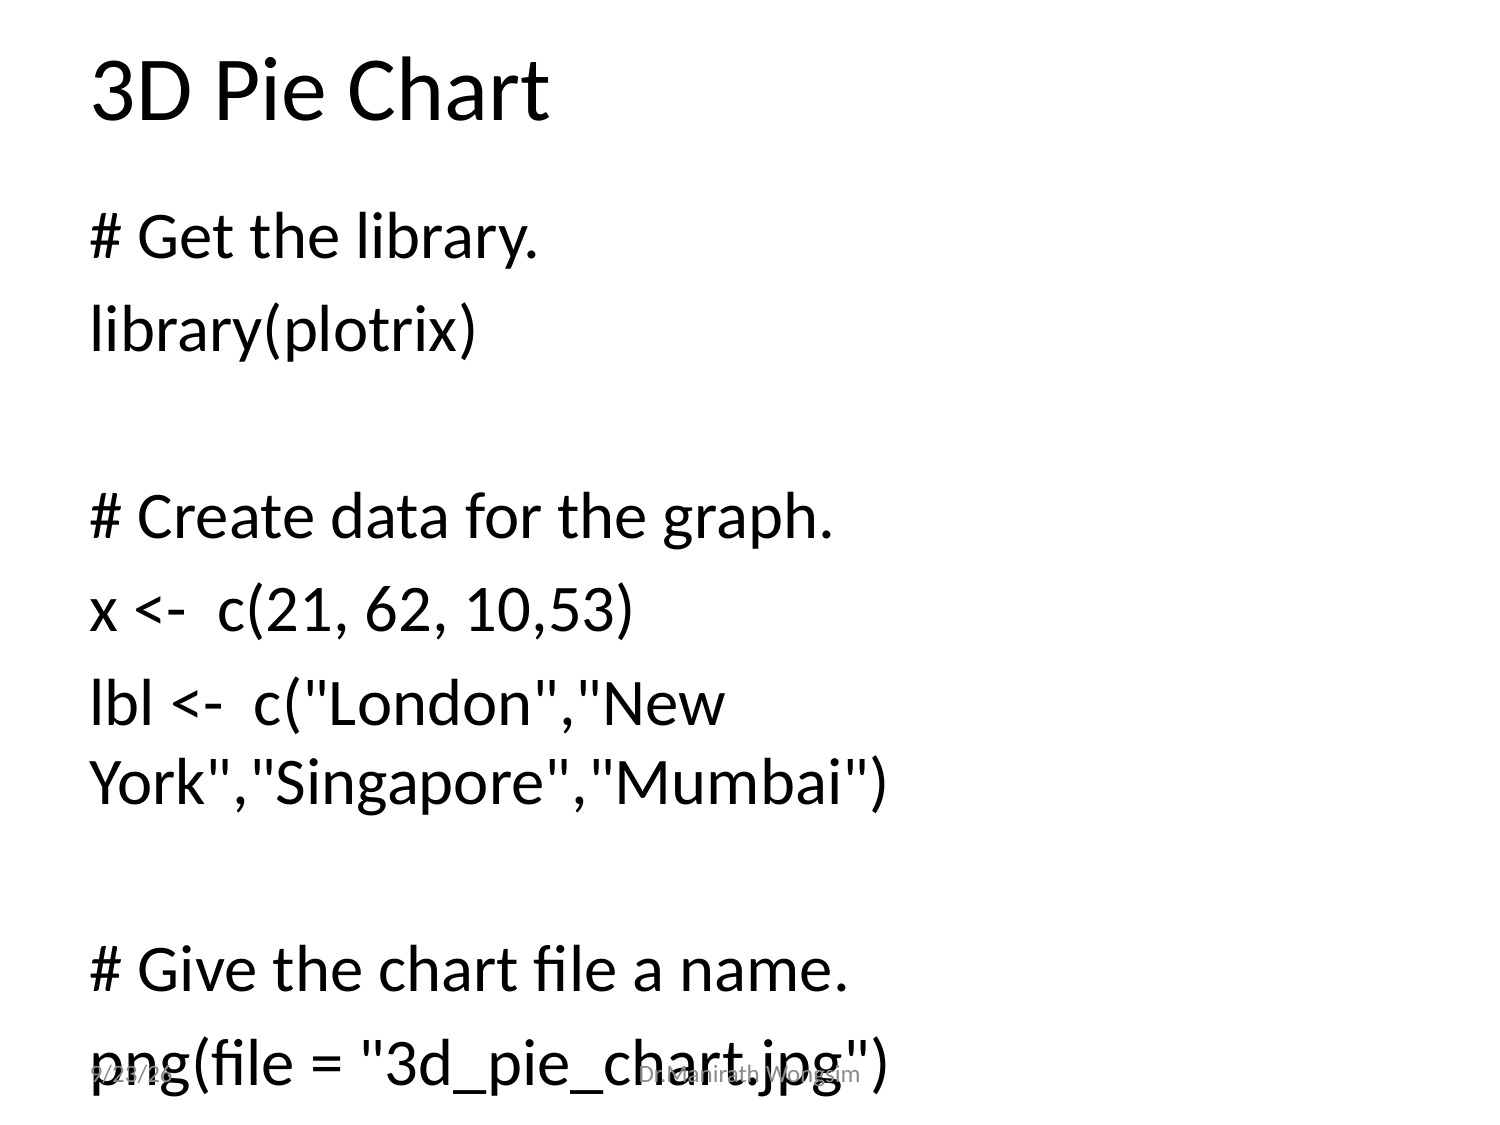

3D Pie Chart
# Get the library.
library(plotrix)
# Create data for the graph.
x <- c(21, 62, 10,53)
lbl <- c("London","New York","Singapore","Mumbai")
# Give the chart file a name.
png(file = "3d_pie_chart.jpg")
# Plot the chart.
pie3D(x,labels = lbl,explode = 0.1, main = "Pie Chart of Countries ")
# Save the file.
dev.off()
Dr.Manirath Wongsim